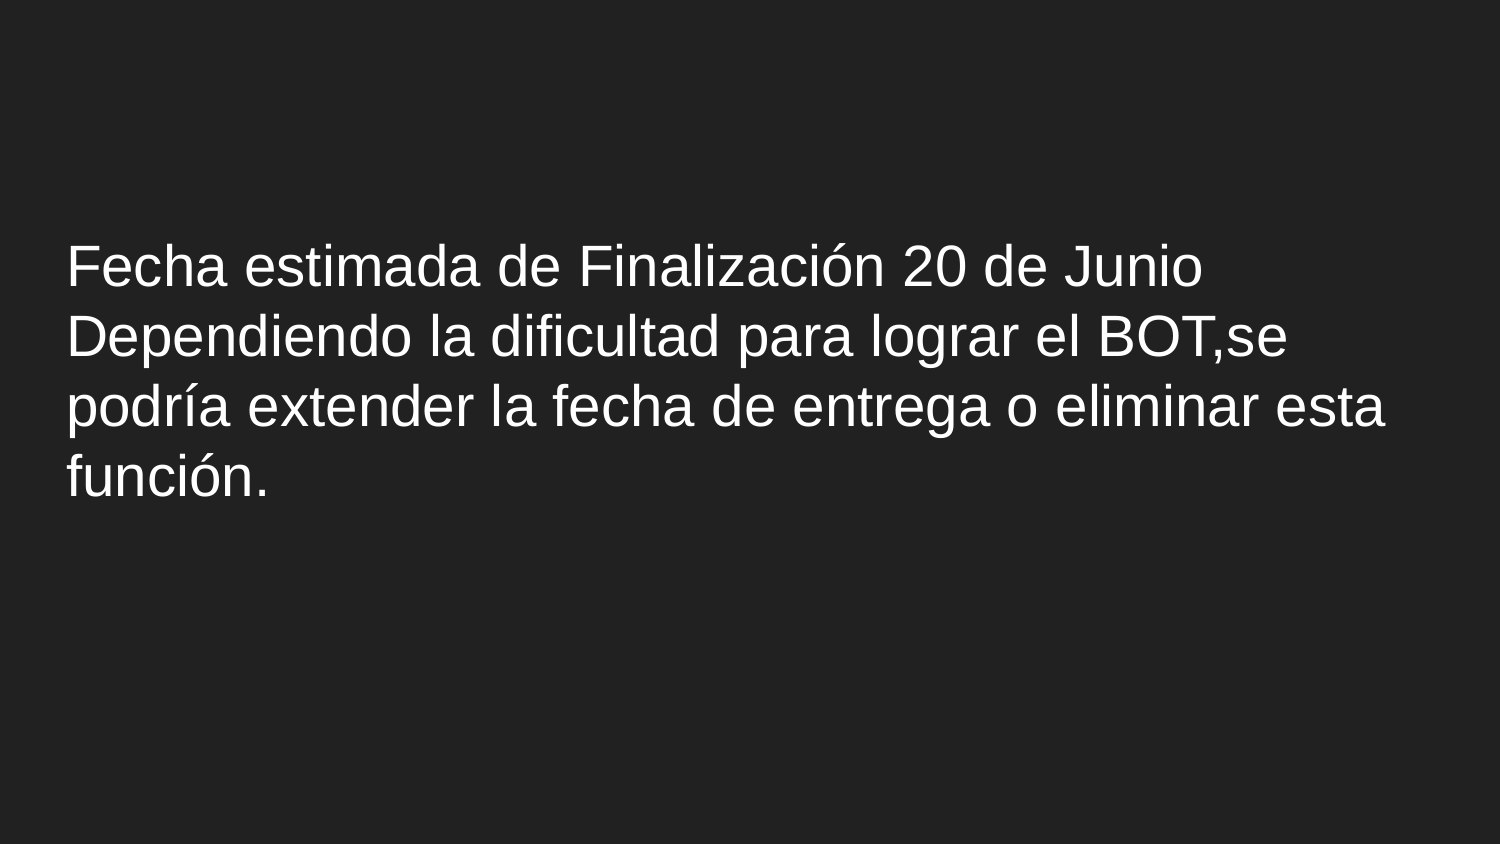

# Fecha estimada de Finalización 20 de Junio Dependiendo la dificultad para lograr el BOT,se podría extender la fecha de entrega o eliminar esta función.